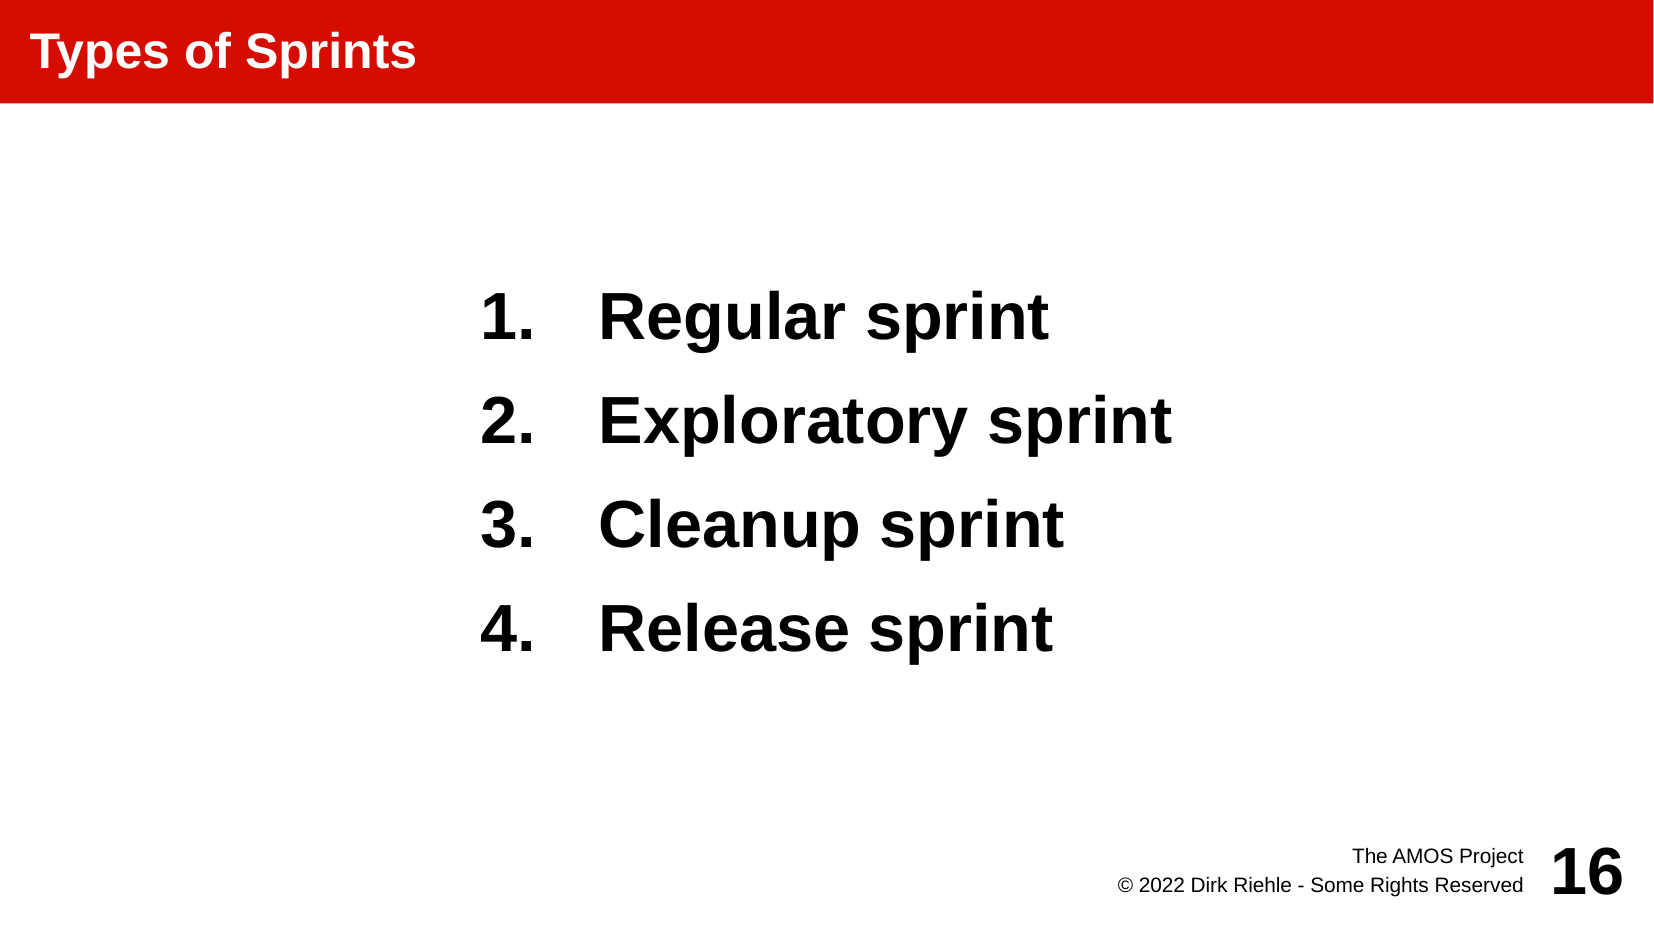

# Types of Sprints
Regular sprint
Exploratory sprint
Cleanup sprint
Release sprint
The AMOS Project
16
© 2022 Dirk Riehle - Some Rights Reserved